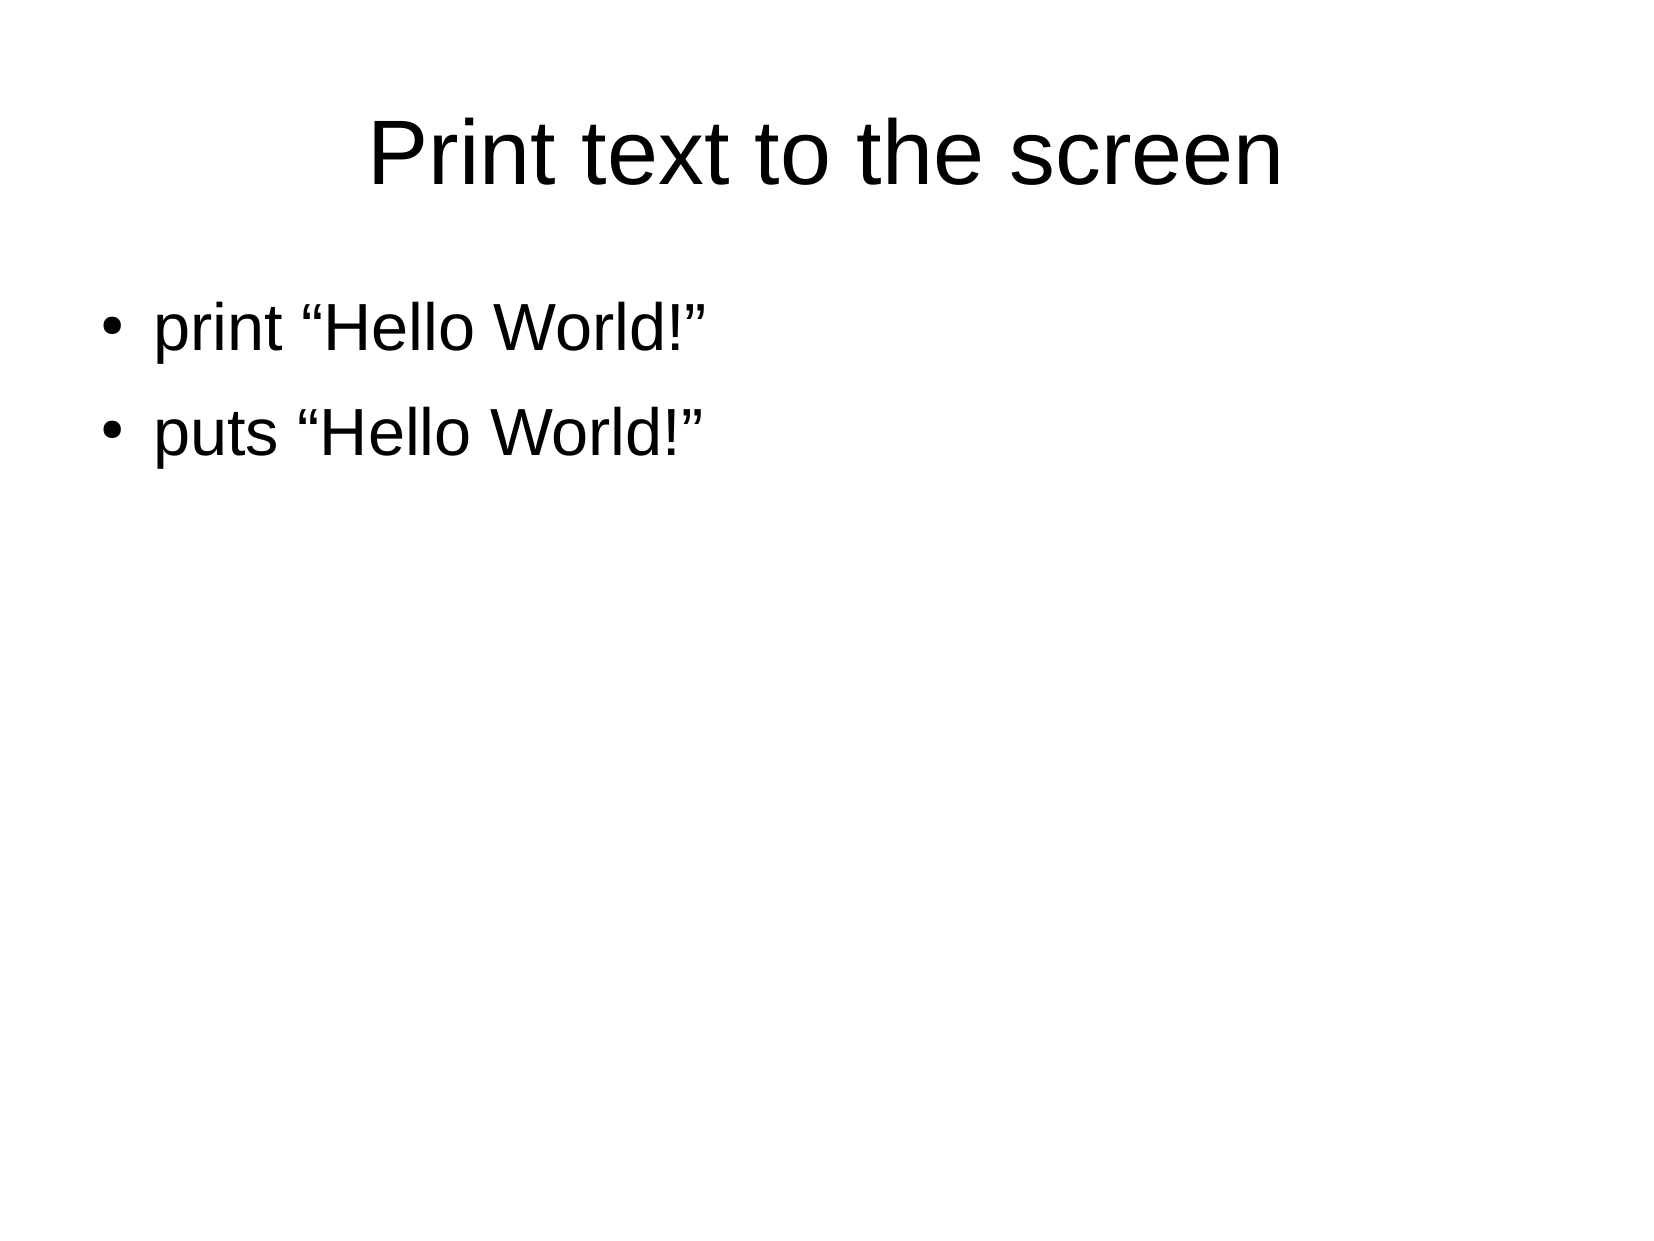

# Print text to the screen
print “Hello World!”
puts “Hello World!”